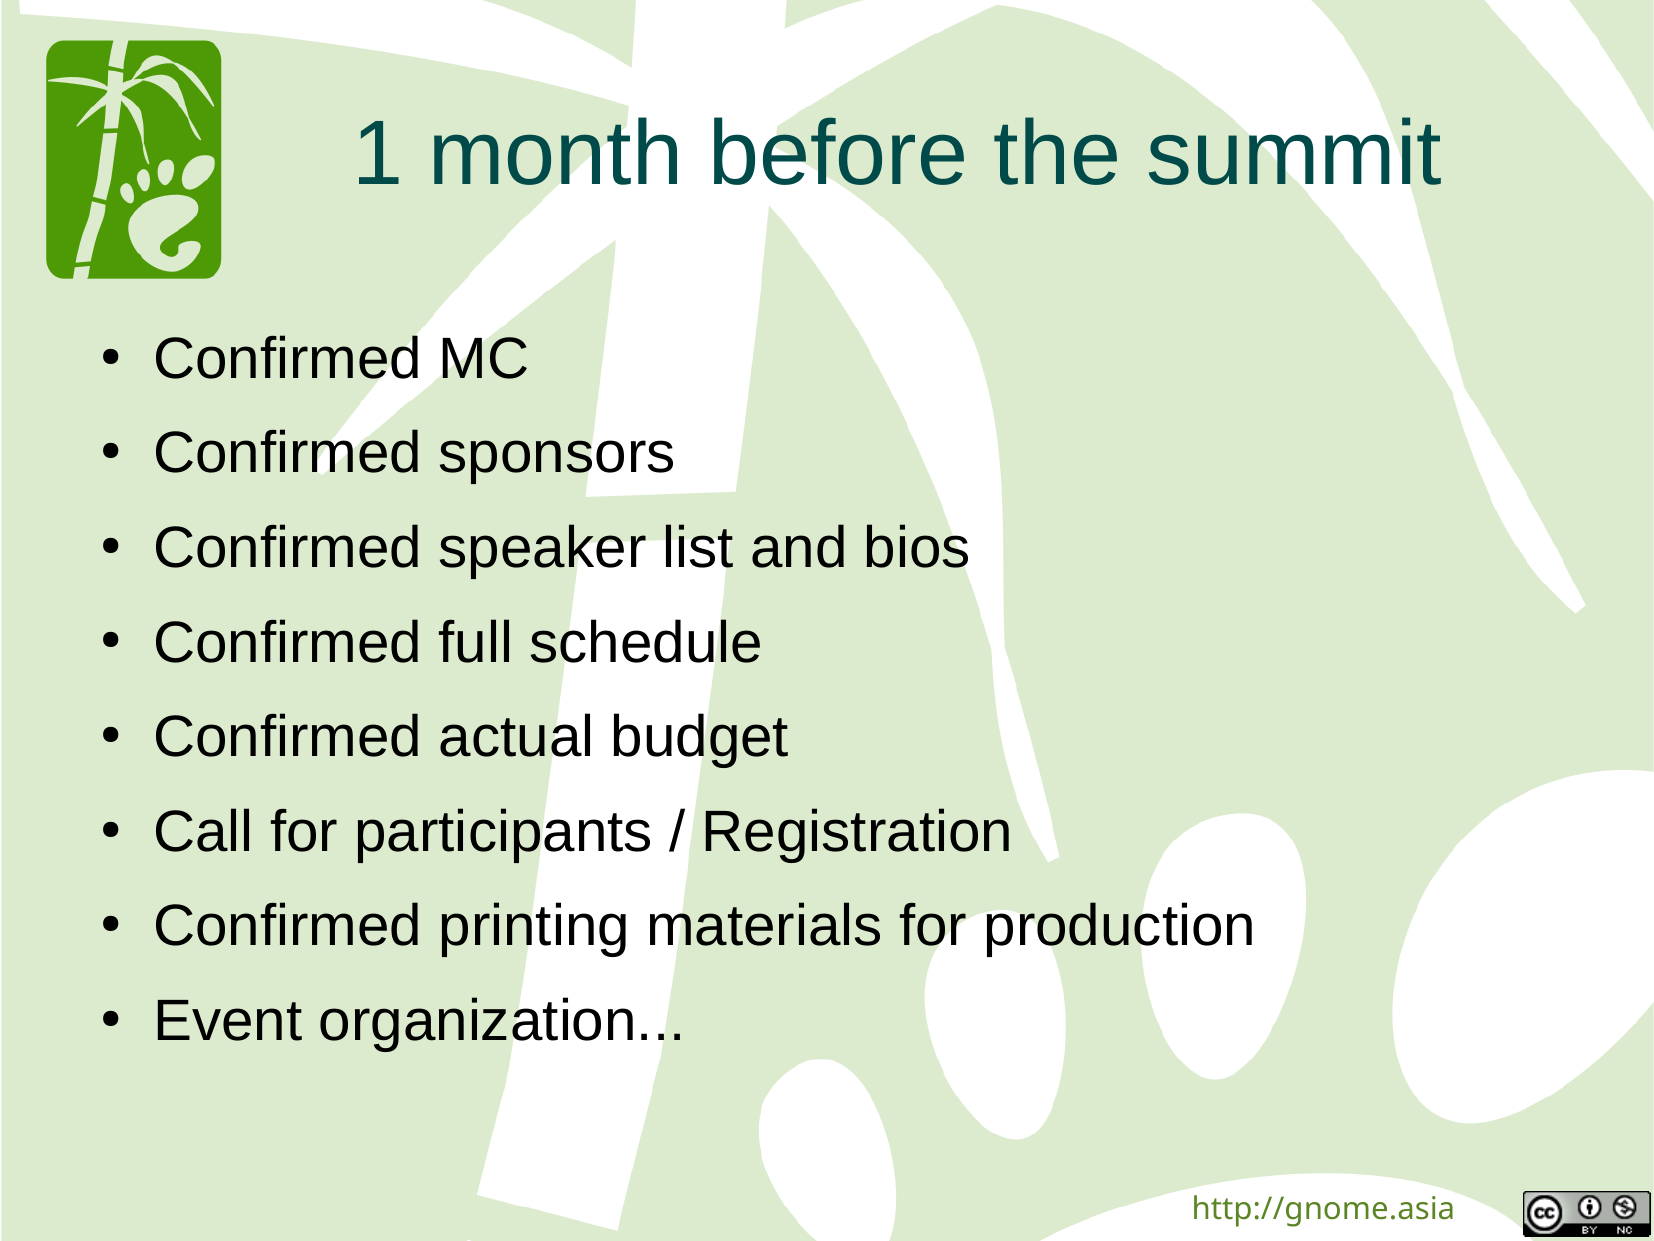

# 1 month before the summit
Confirmed MC
Confirmed sponsors
Confirmed speaker list and bios
Confirmed full schedule
Confirmed actual budget
Call for participants / Registration
Confirmed printing materials for production
Event organization...